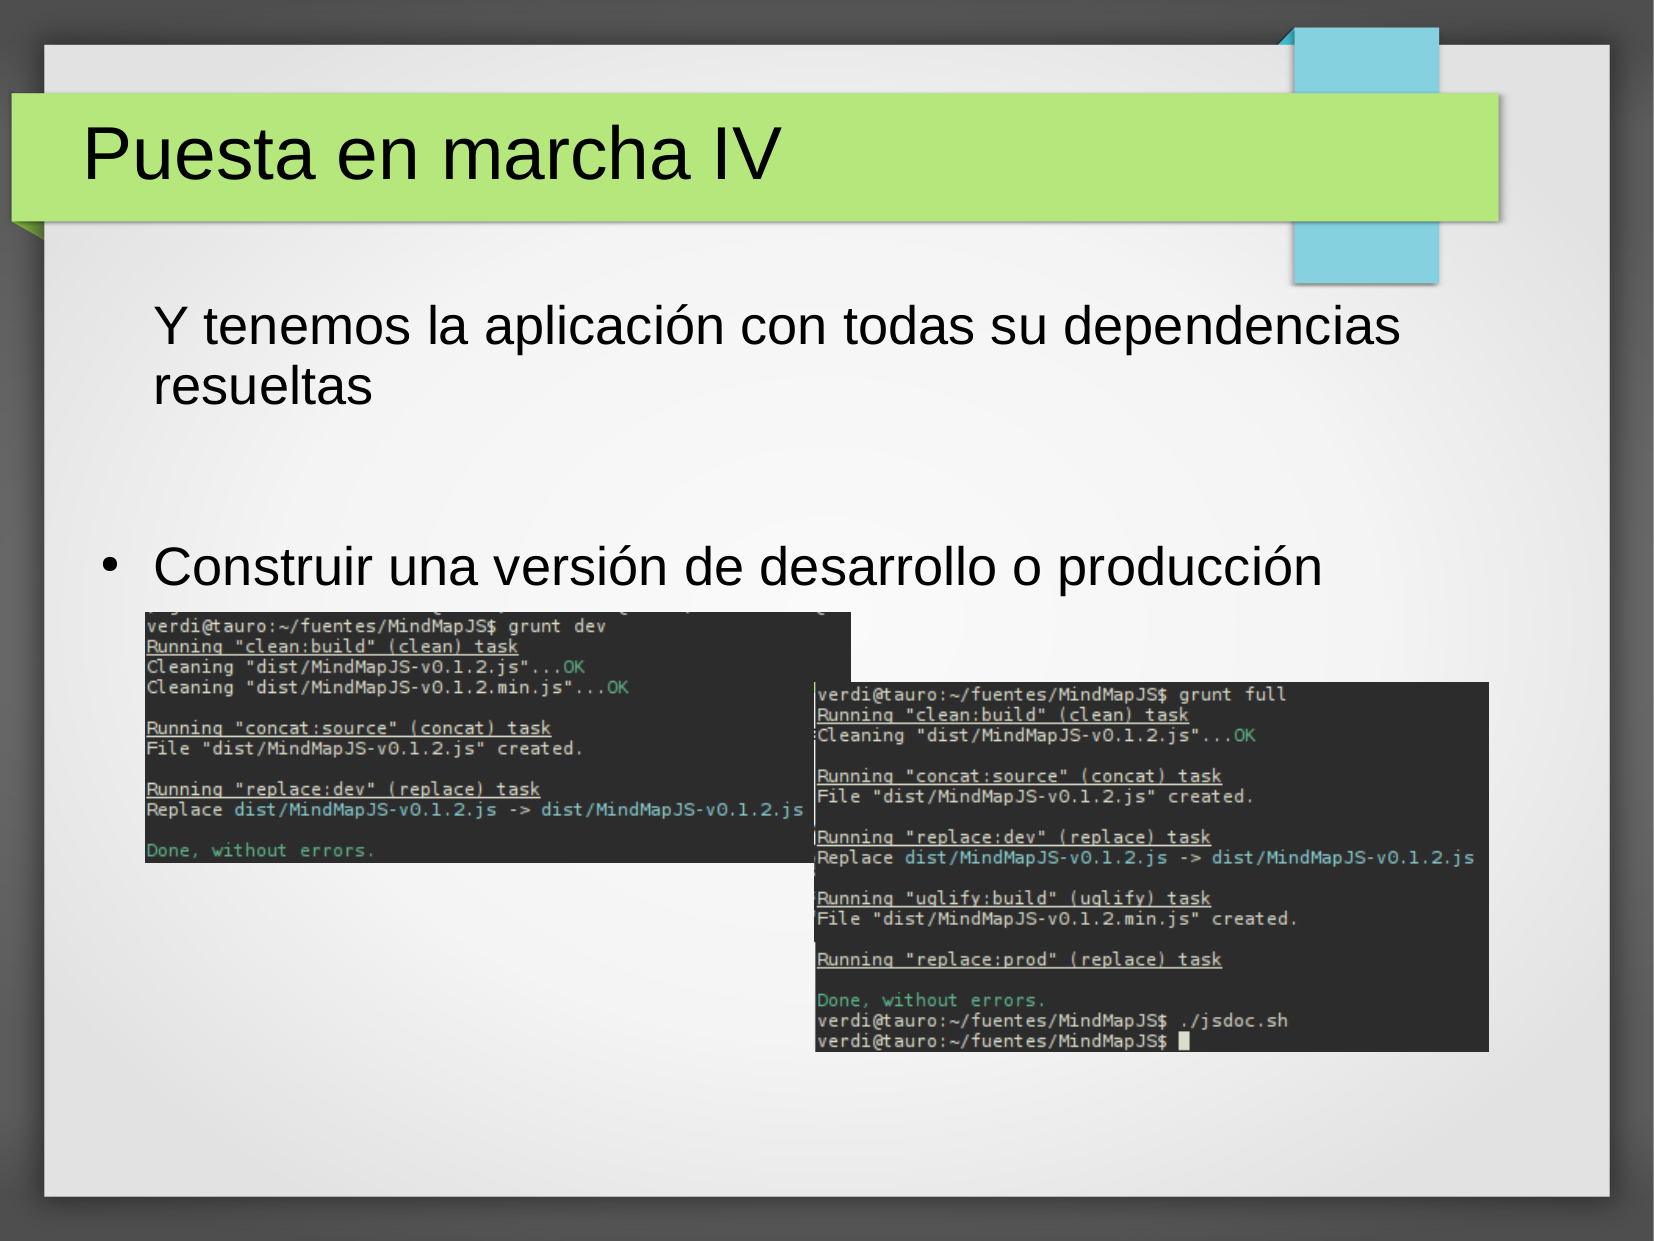

# Puesta en marcha IV
Y tenemos la aplicación con todas su dependencias resueltas
Construir una versión de desarrollo o producción